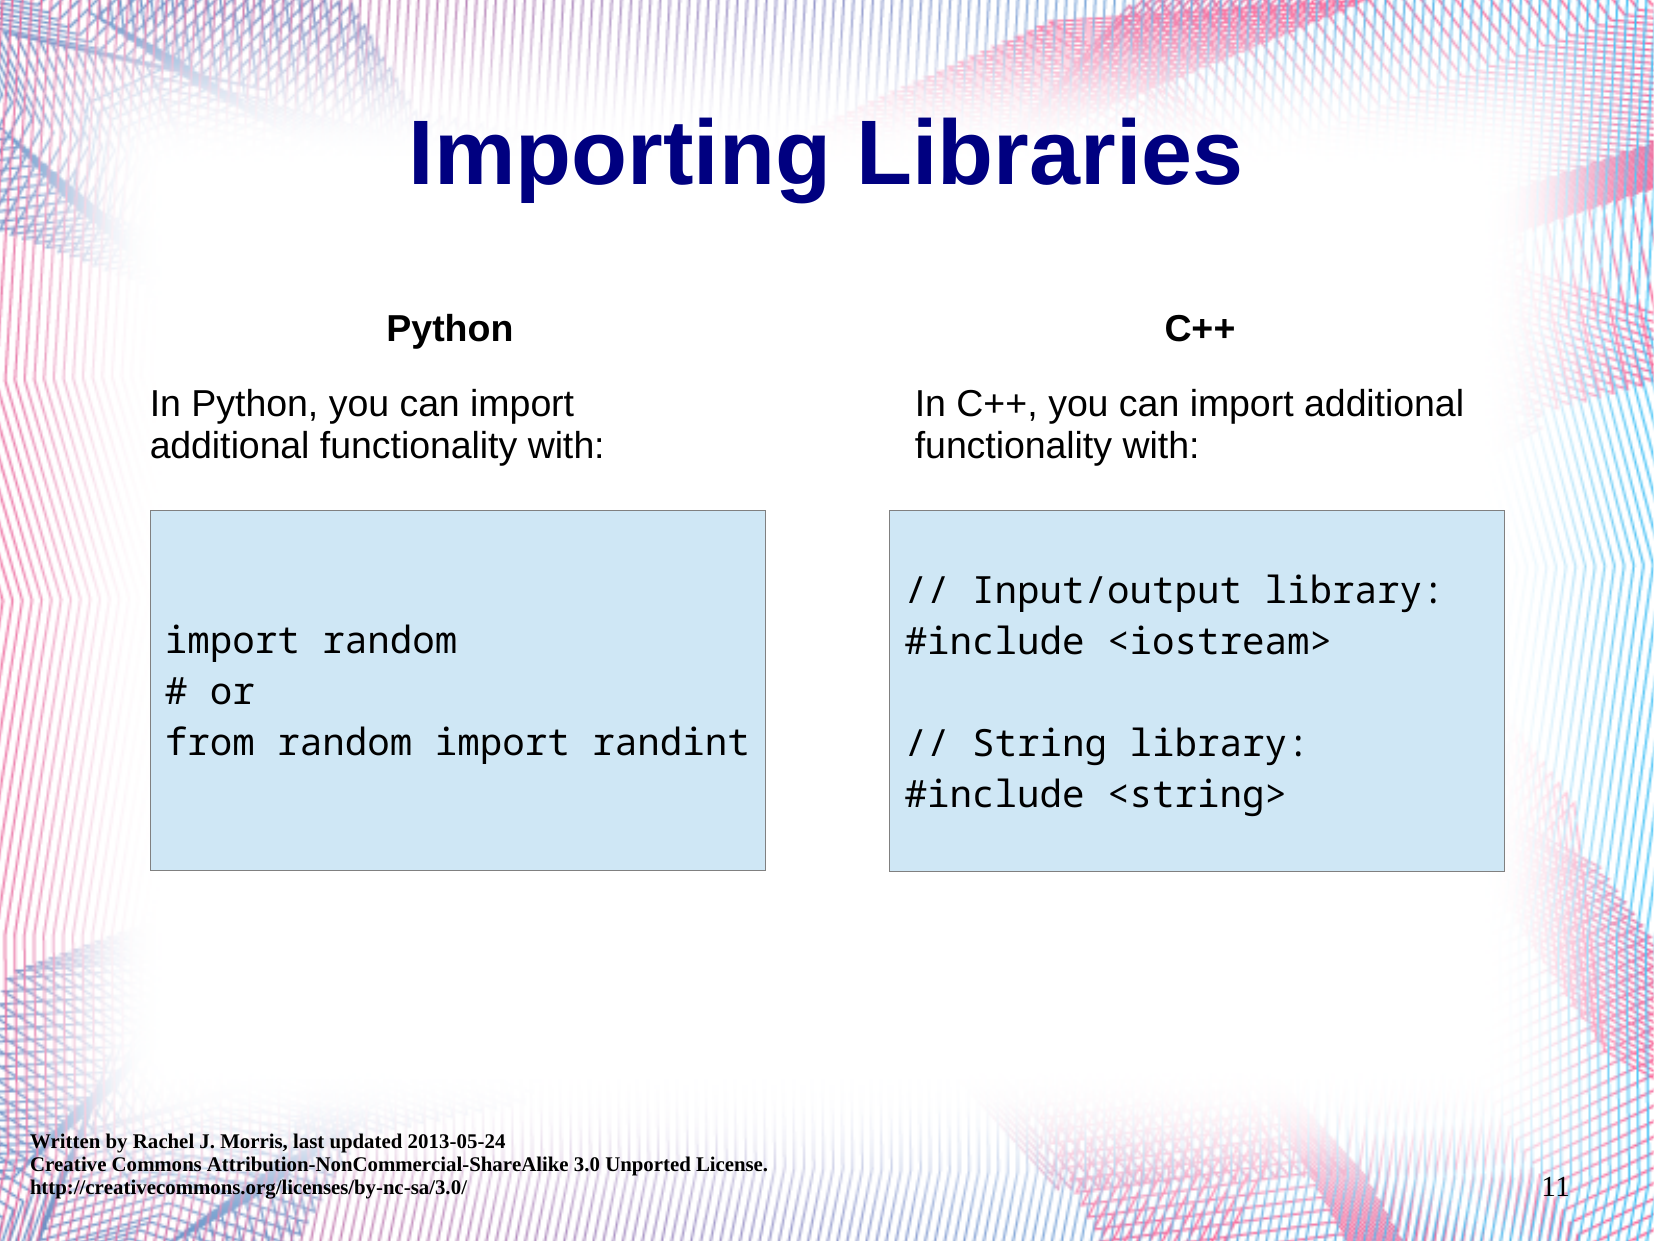

# Importing Libraries
Python
C++
In Python, you can import additional functionality with:
In C++, you can import additional functionality with:
import random
# or
from random import randint
// Input/output library:
#include <iostream>
// String library:
#include <string>
11